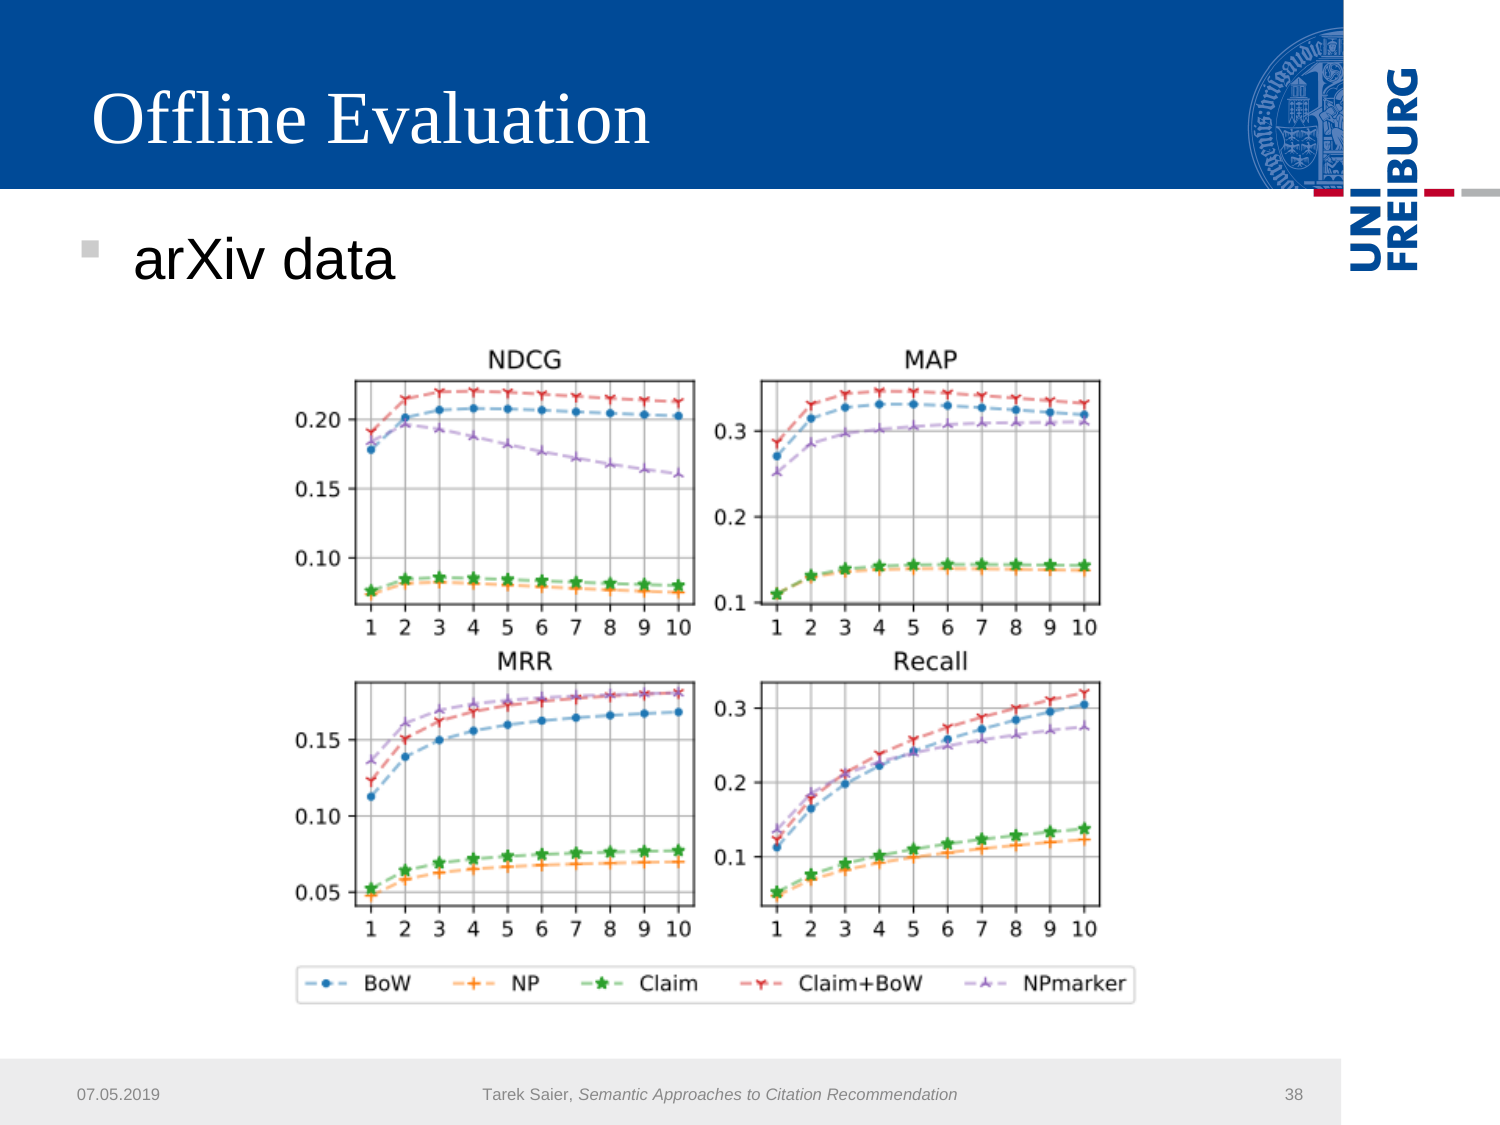

# Offline Evaluation
arXiv data
Präsentationstitel
38